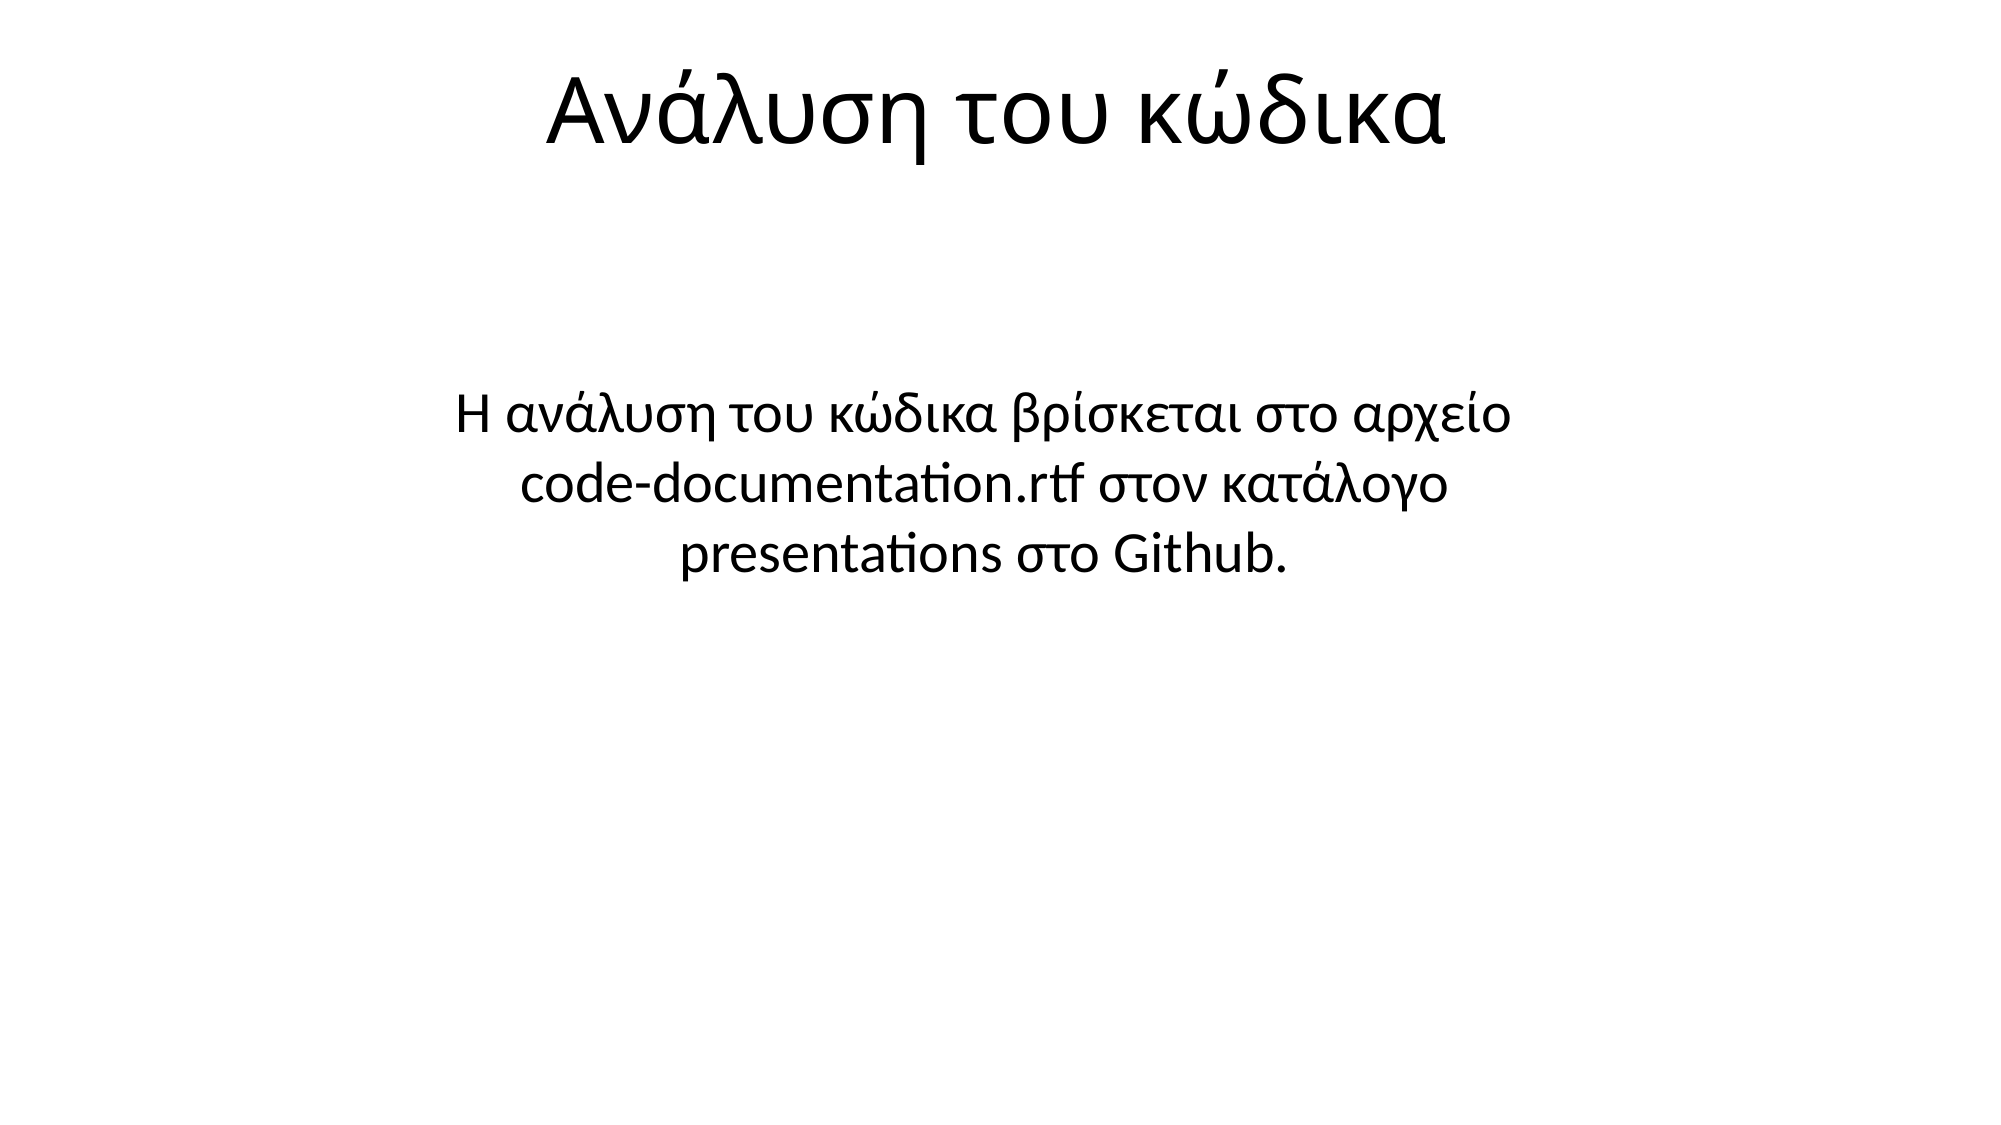

# Ανάλυση του κώδικα
Η ανάλυση του κώδικα βρίσκεται στο αρχείο code-documentation.rtf στον κατάλογο presentations στο Github.